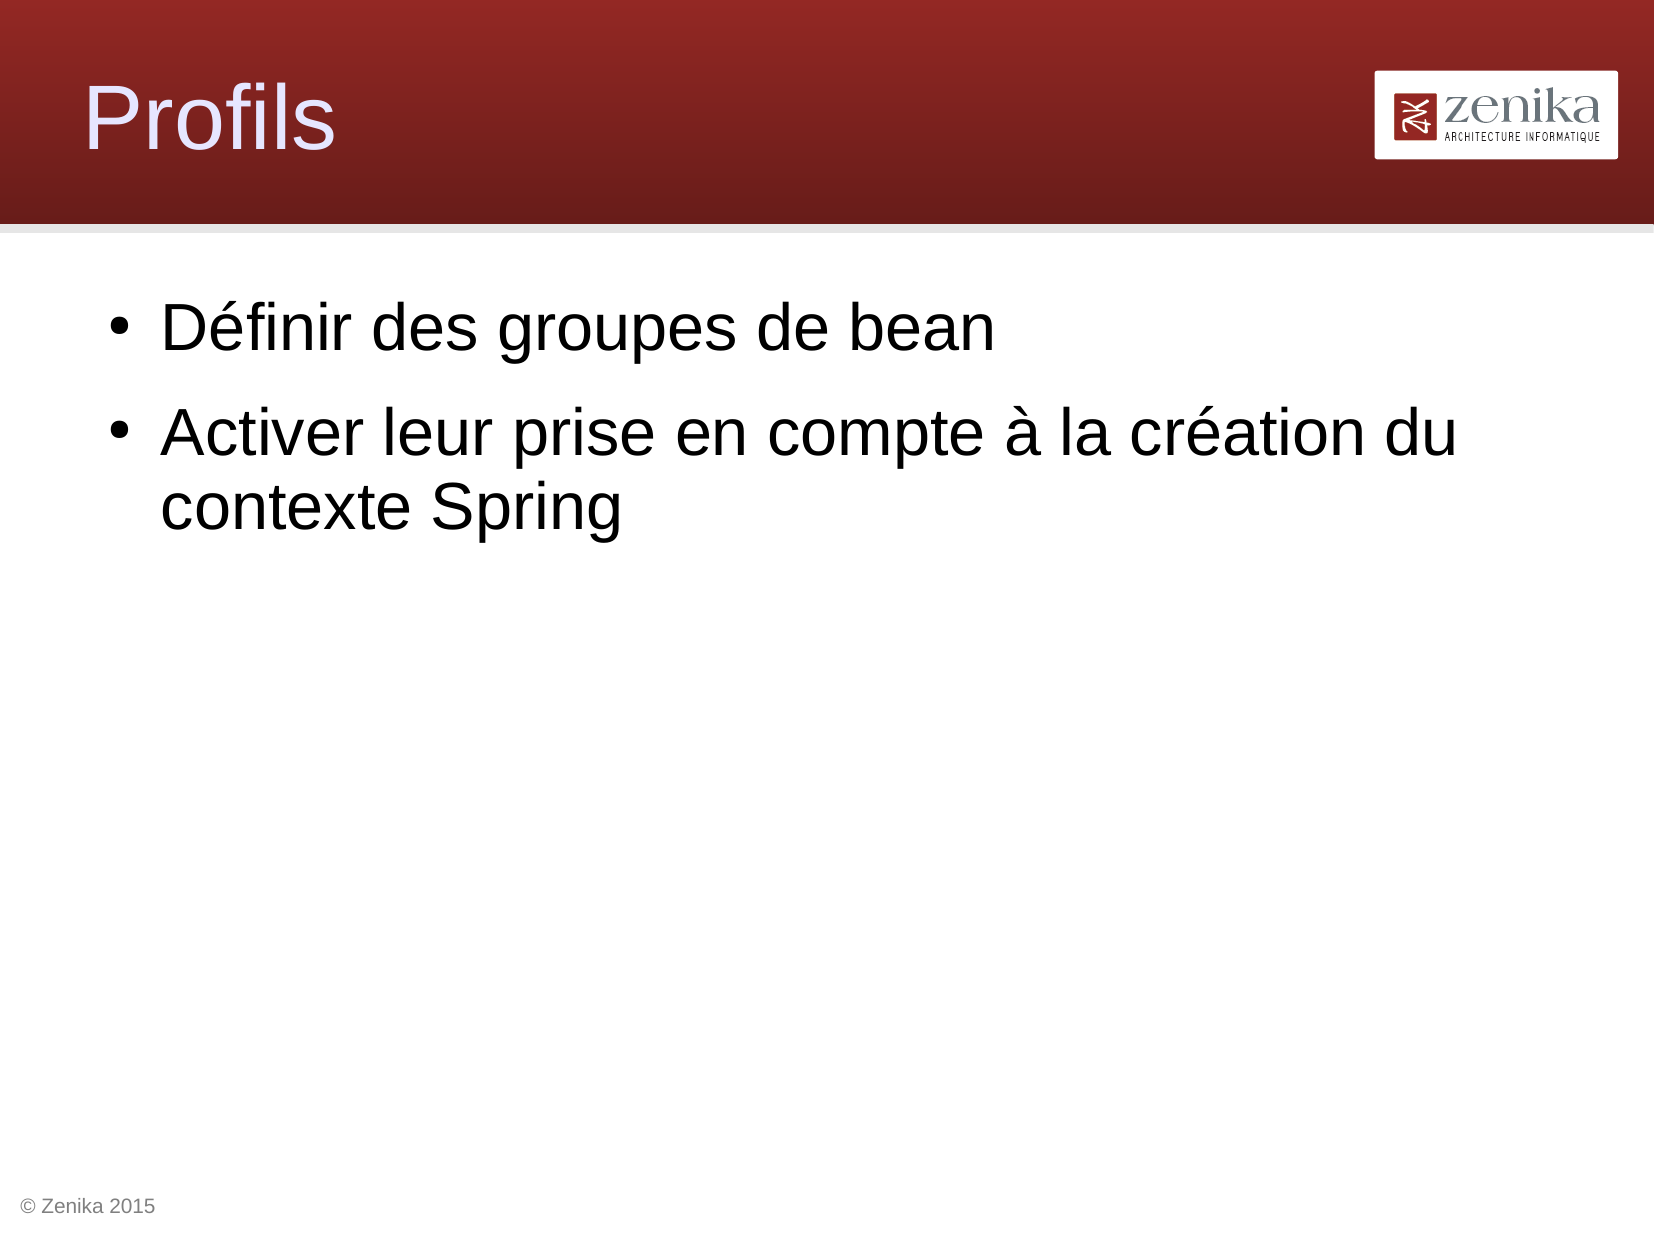

# Profils
Définir des groupes de bean
Activer leur prise en compte à la création du contexte Spring